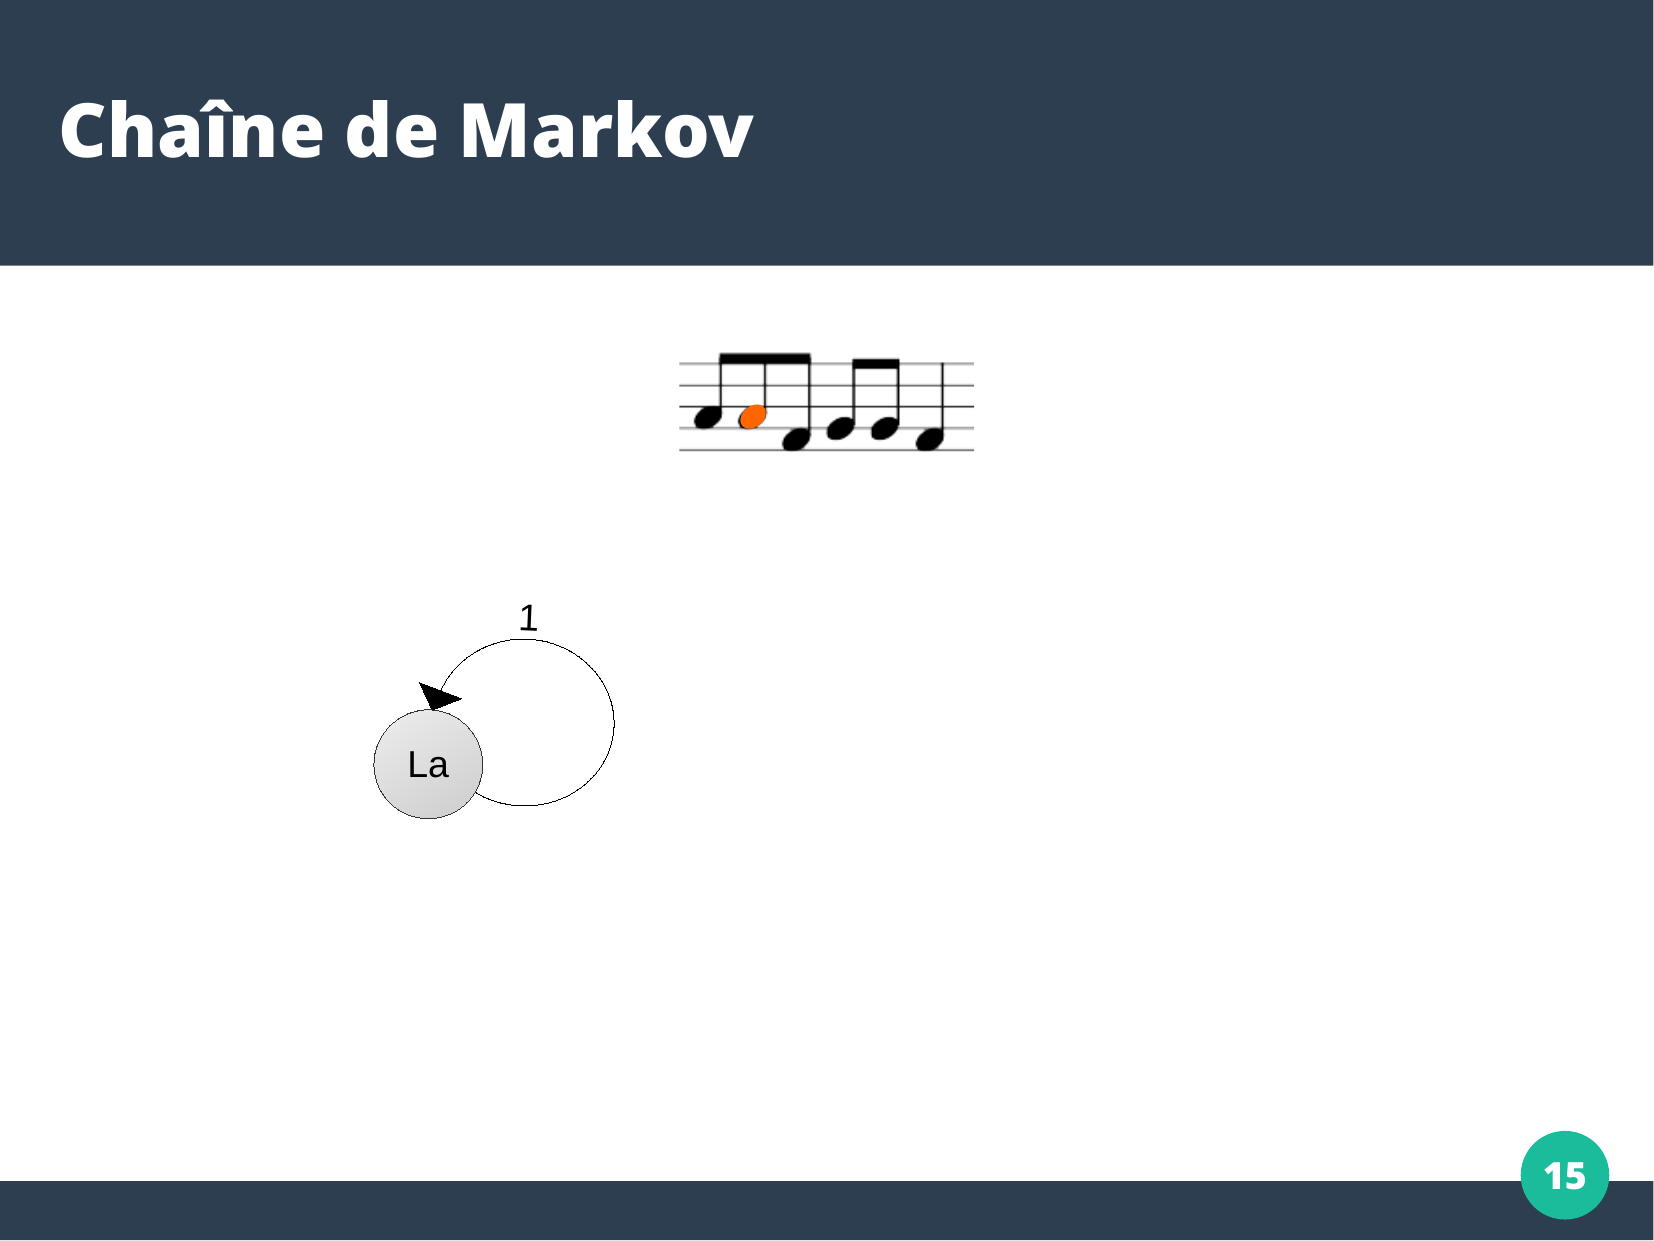

# Chaîne de Markov
1
La
15